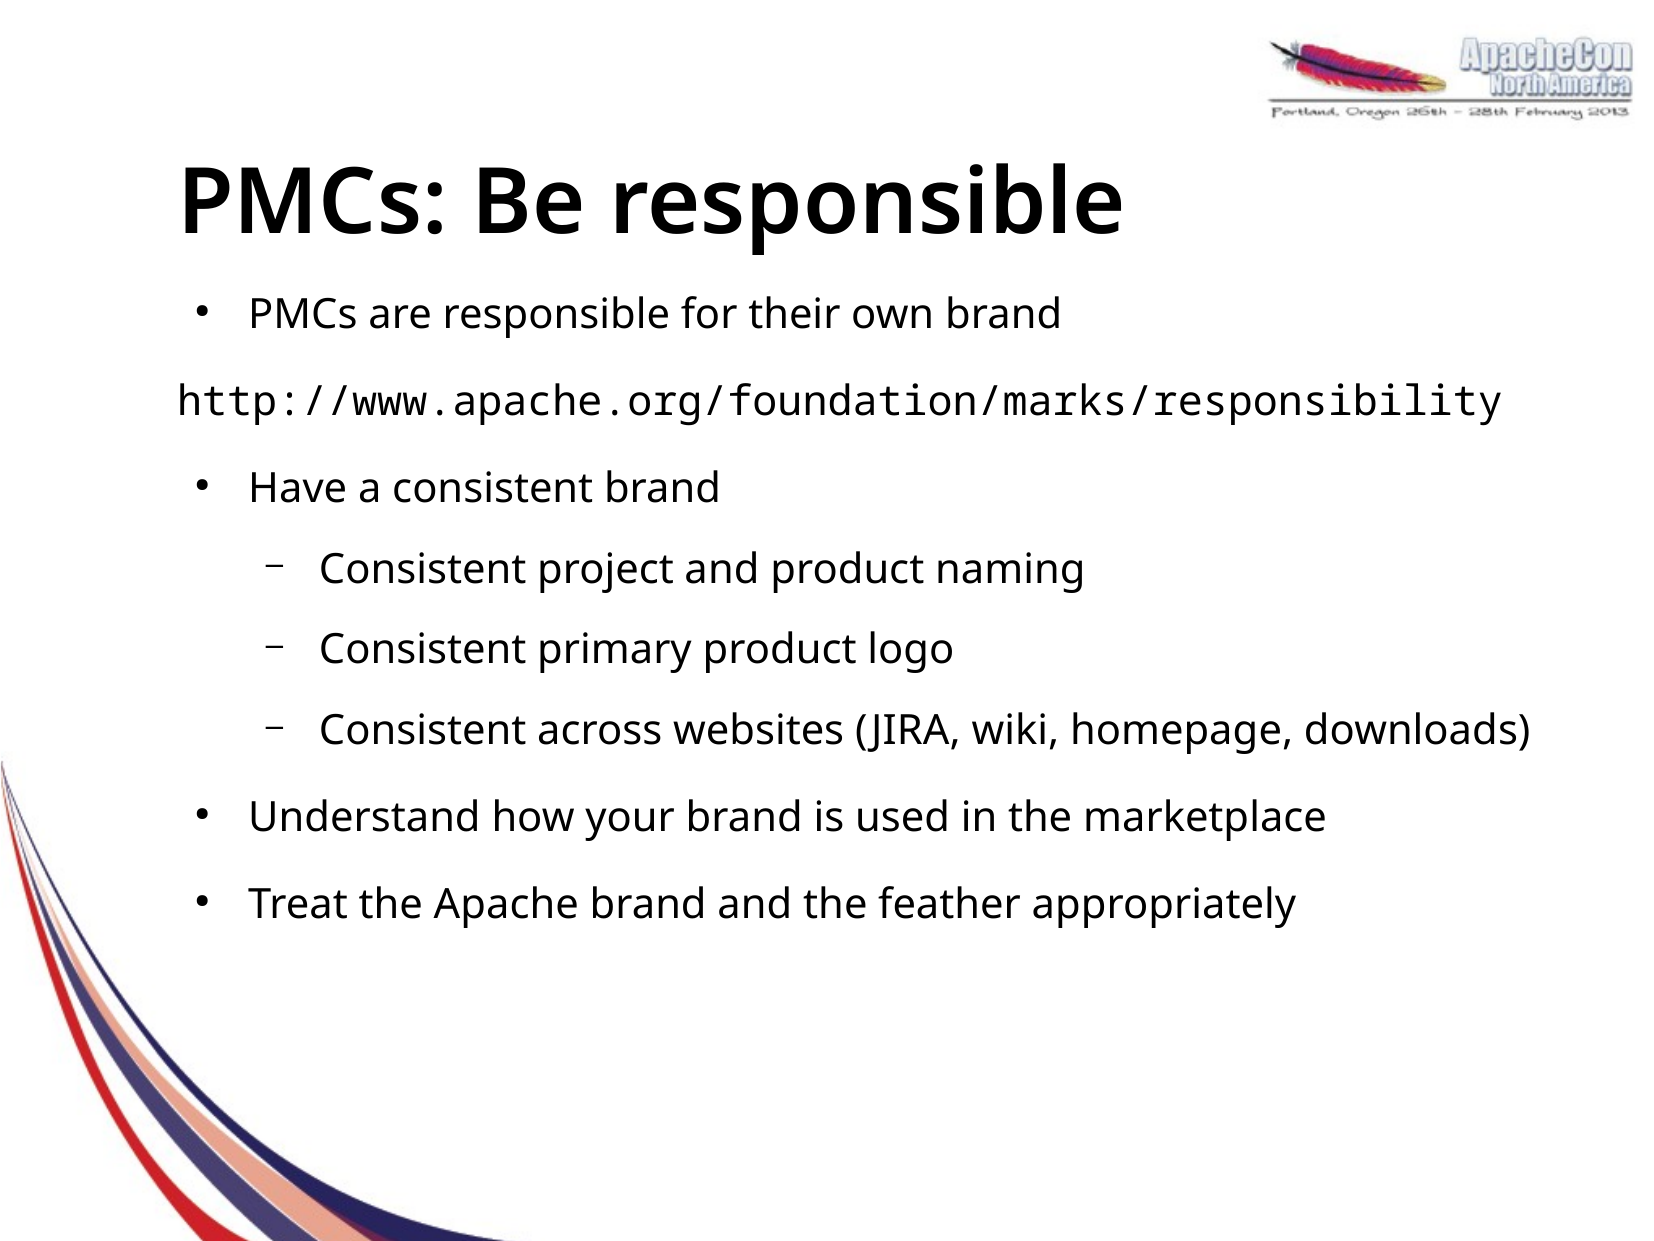

# PMCs: Be responsible
PMCs are responsible for their own brand
http://www.apache.org/foundation/marks/responsibility
Have a consistent brand
Consistent project and product naming
Consistent primary product logo
Consistent across websites (JIRA, wiki, homepage, downloads)
Understand how your brand is used in the marketplace
Treat the Apache brand and the feather appropriately